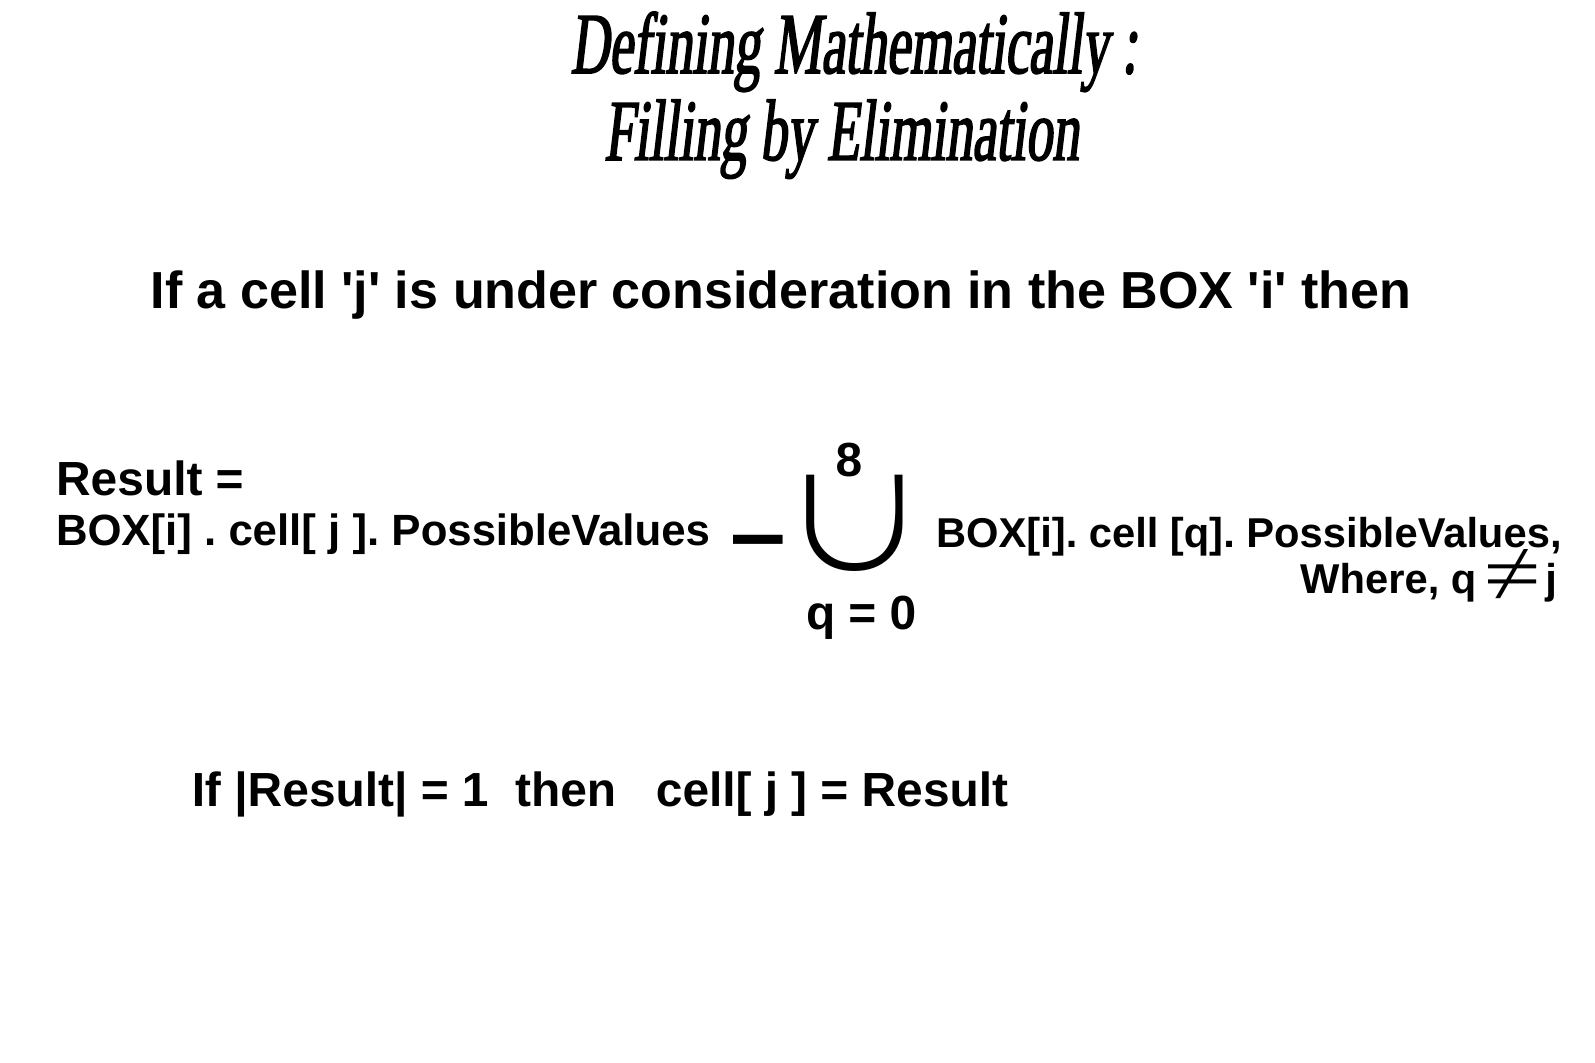

Defining Mathematically :
Filling by Elimination
If a cell 'j' is under consideration in the BOX 'i' then
8
Result =
BOX[i] . cell[ j ]. PossibleValues
∪
 –
 –
BOX[i]. cell [q]. PossibleValues,
				 Where, q j
≠
q = 0
If |Result| = 1 then cell[ j ] = Result